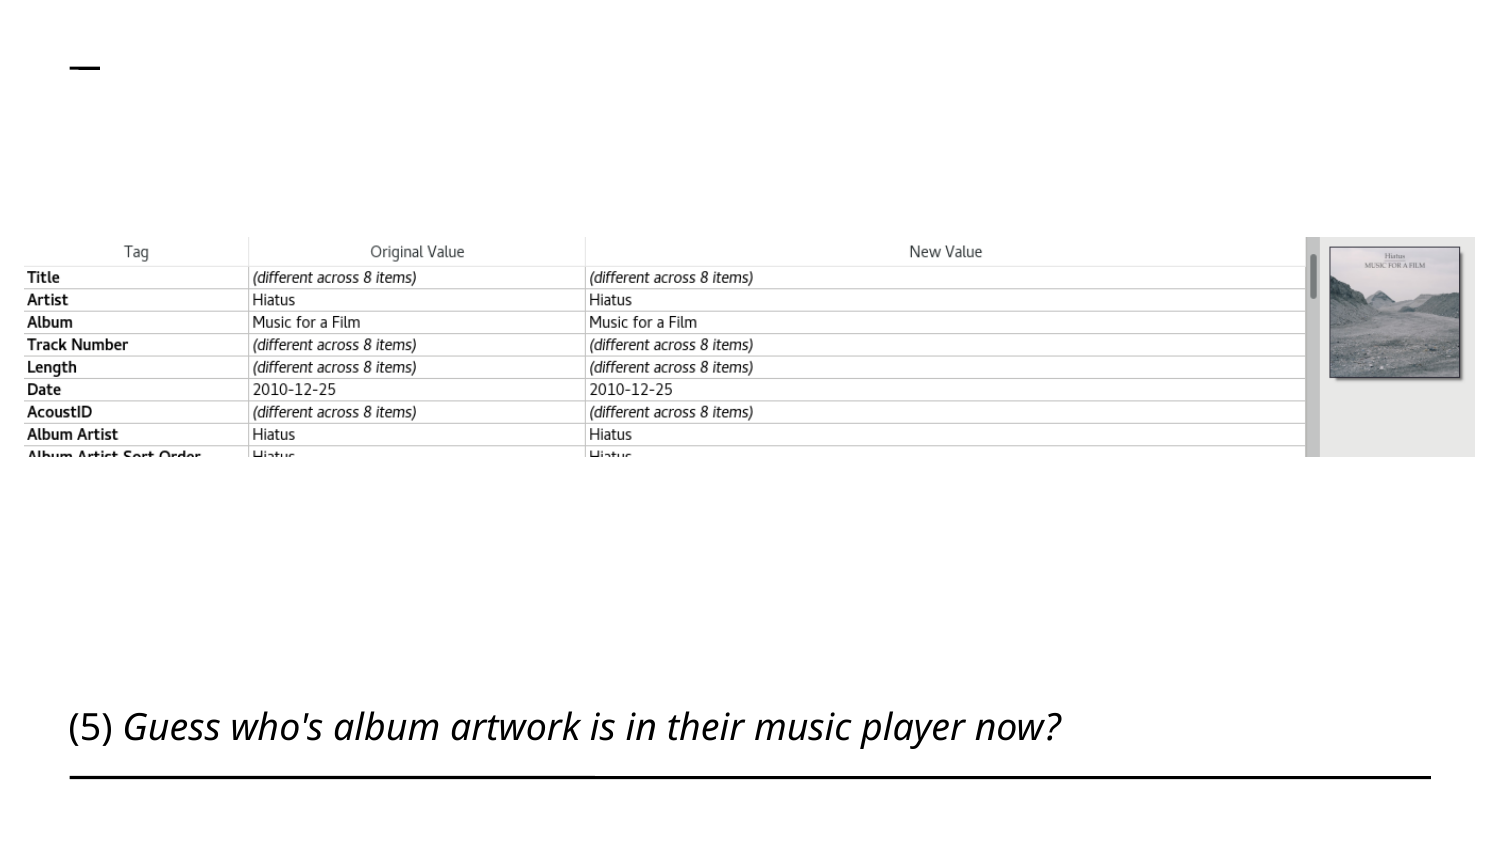

# (5) Guess who's album artwork is in their music player now?